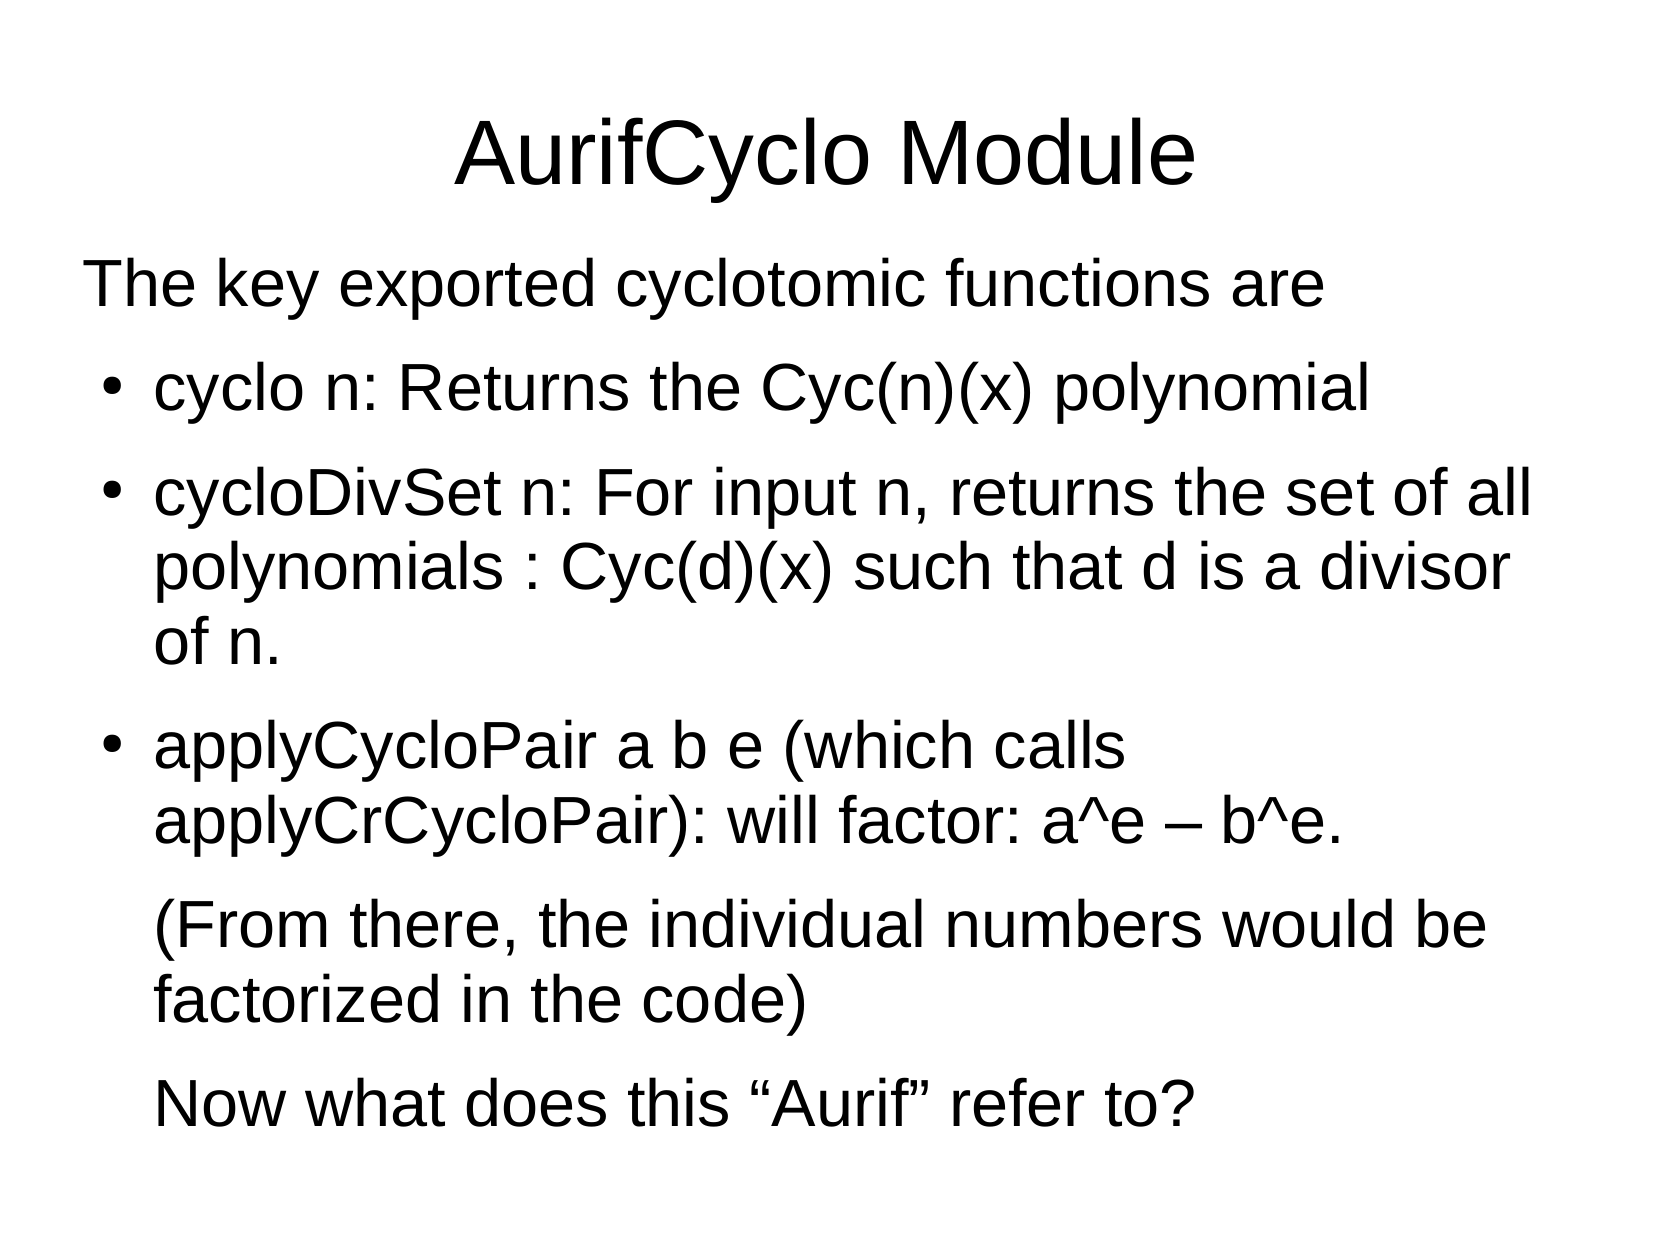

# AurifCyclo Module
The key exported cyclotomic functions are
cyclo n: Returns the Cyc(n)(x) polynomial
cycloDivSet n: For input n, returns the set of all polynomials : Cyc(d)(x) such that d is a divisor of n.
applyCycloPair a b e (which calls applyCrCycloPair): will factor: a^e – b^e.
(From there, the individual numbers would be factorized in the code)
Now what does this “Aurif” refer to?